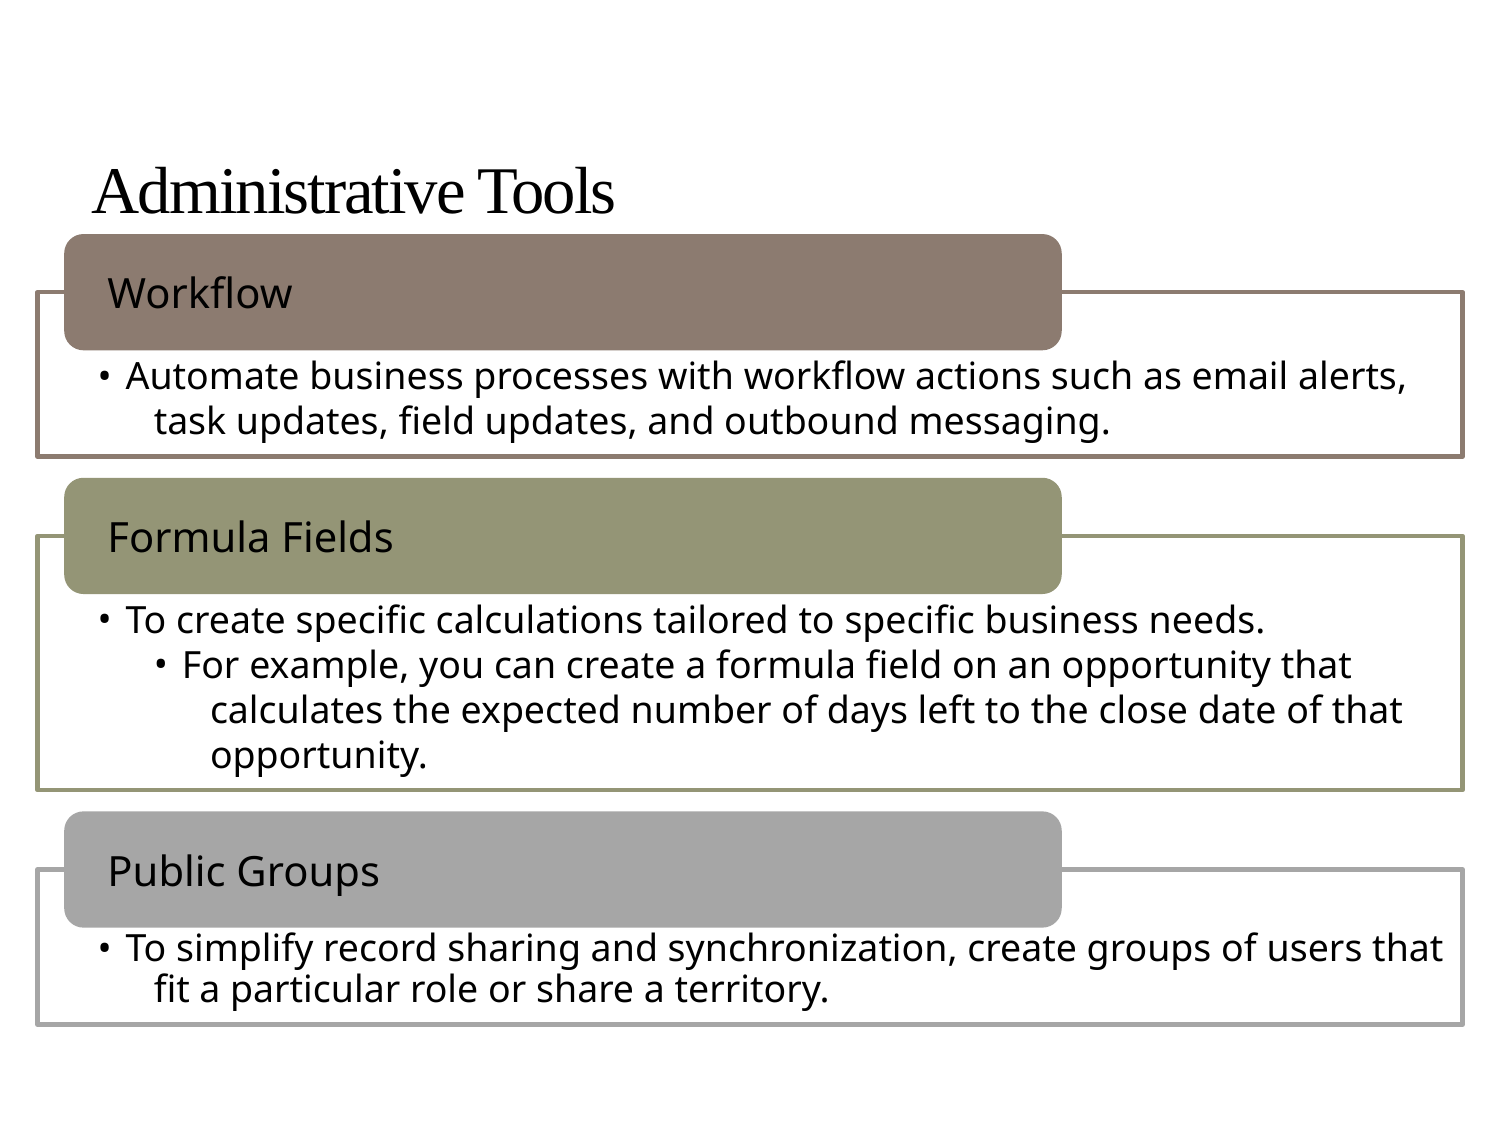

# Administrative Tools
Workflow
Automate business processes with workflow actions such as email alerts, task updates, field updates, and outbound messaging.
Formula Fields
To create specific calculations tailored to specific business needs.
For example, you can create a formula field on an opportunity that calculates the expected number of days left to the close date of that opportunity.
Public Groups
To simplify record sharing and synchronization, create groups of users that fit a particular role or share a territory.